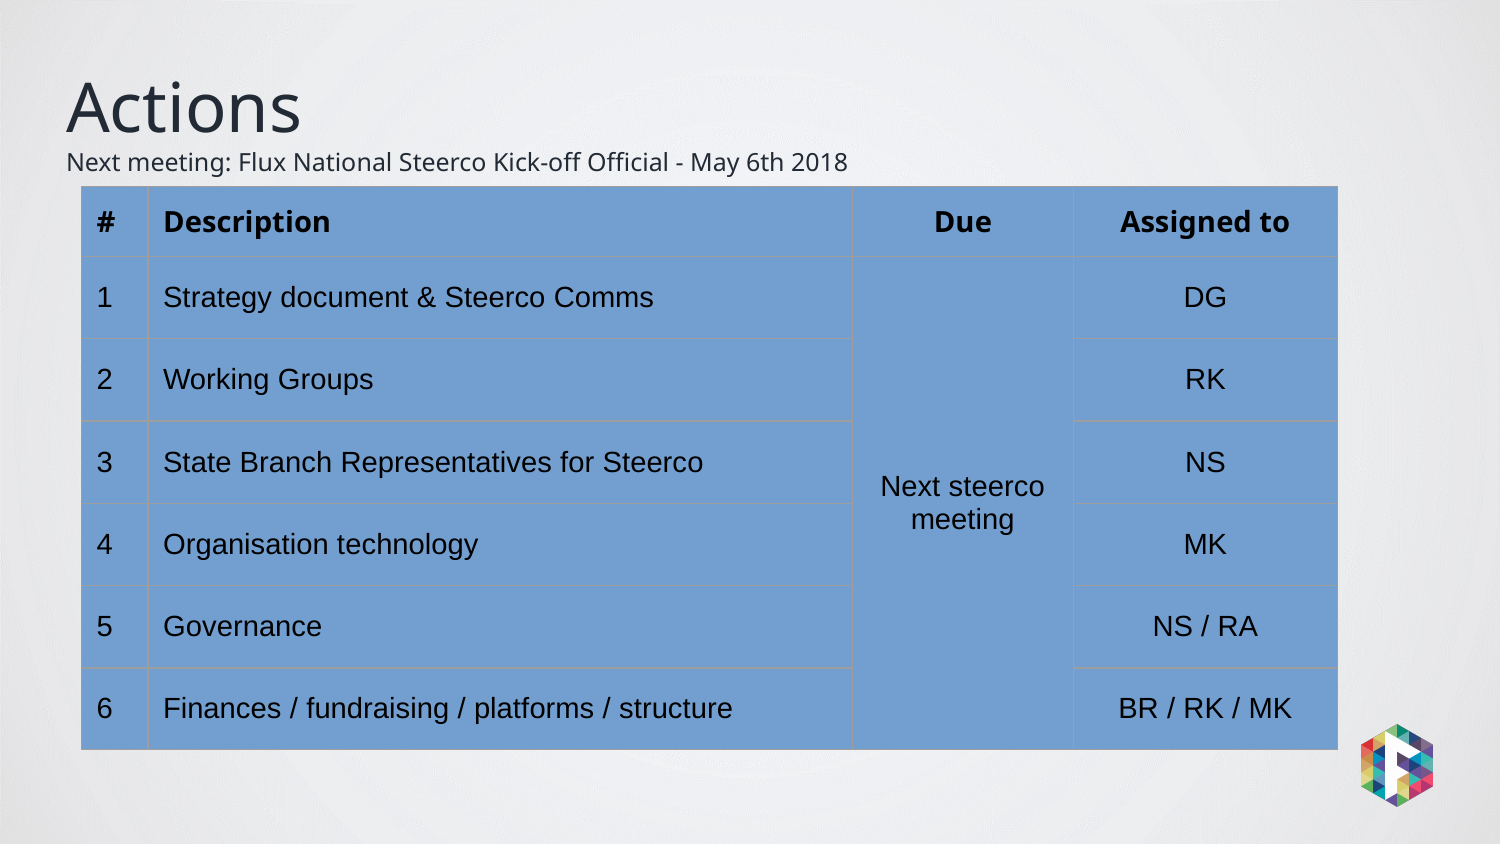

# Actions Next meeting: Flux National Steerco Kick-off Official - May 6th 2018
| # | Description | Due | Assigned to |
| --- | --- | --- | --- |
| 1 | Strategy document & Steerco Comms | Next steerco meeting | DG |
| 2 | Working Groups | | RK |
| 3 | State Branch Representatives for Steerco | | NS |
| 4 | Organisation technology | | MK |
| 5 | Governance | | NS / RA |
| 6 | Finances / fundraising / platforms / structure | | BR / RK / MK |